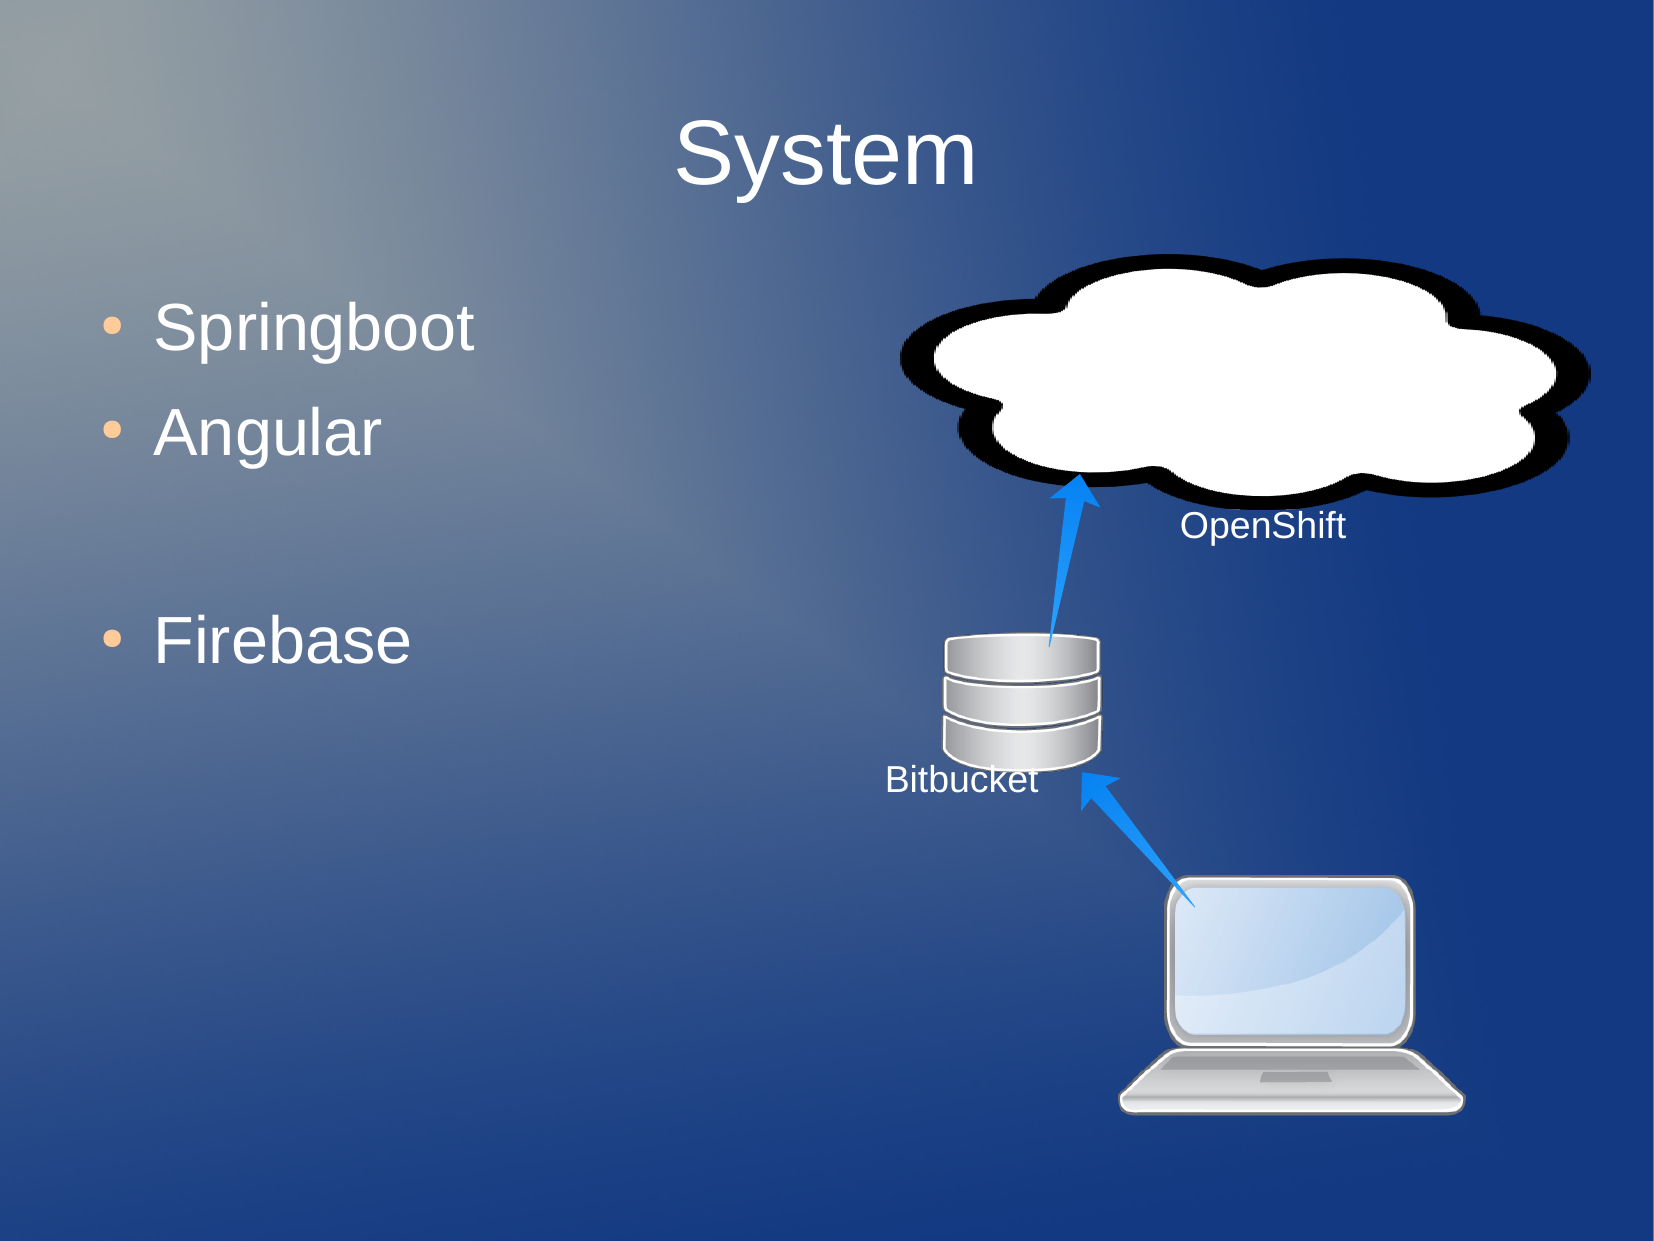

# System
Springboot
Angular
Firebase
OpenShift
Bitbucket